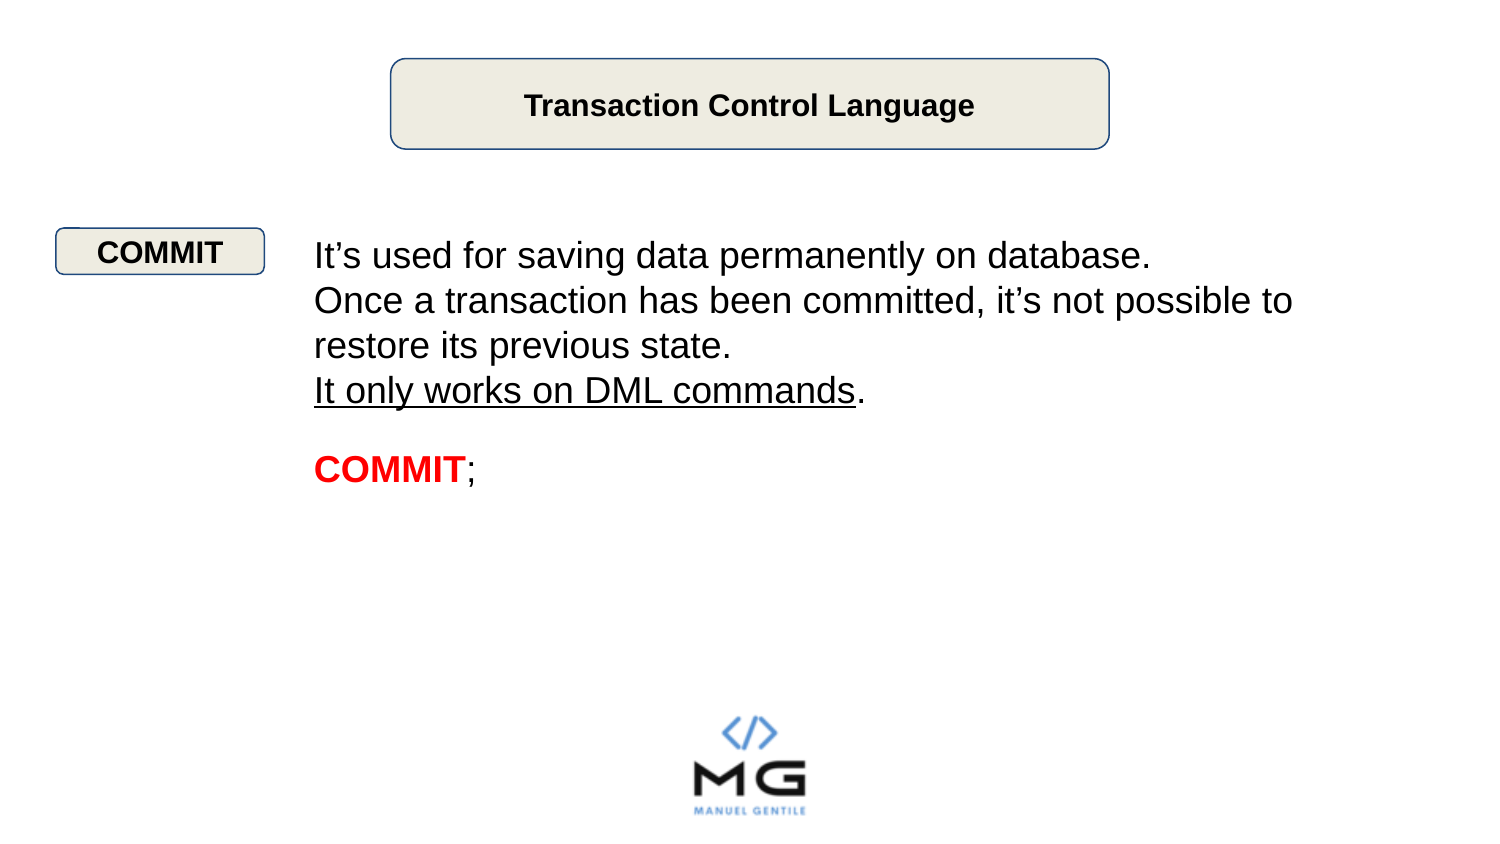

Transaction Control Language
It’s used for saving data permanently on database.
Once a transaction has been committed, it’s not possible to restore its previous state.
It only works on DML commands.
COMMIT
COMMIT;